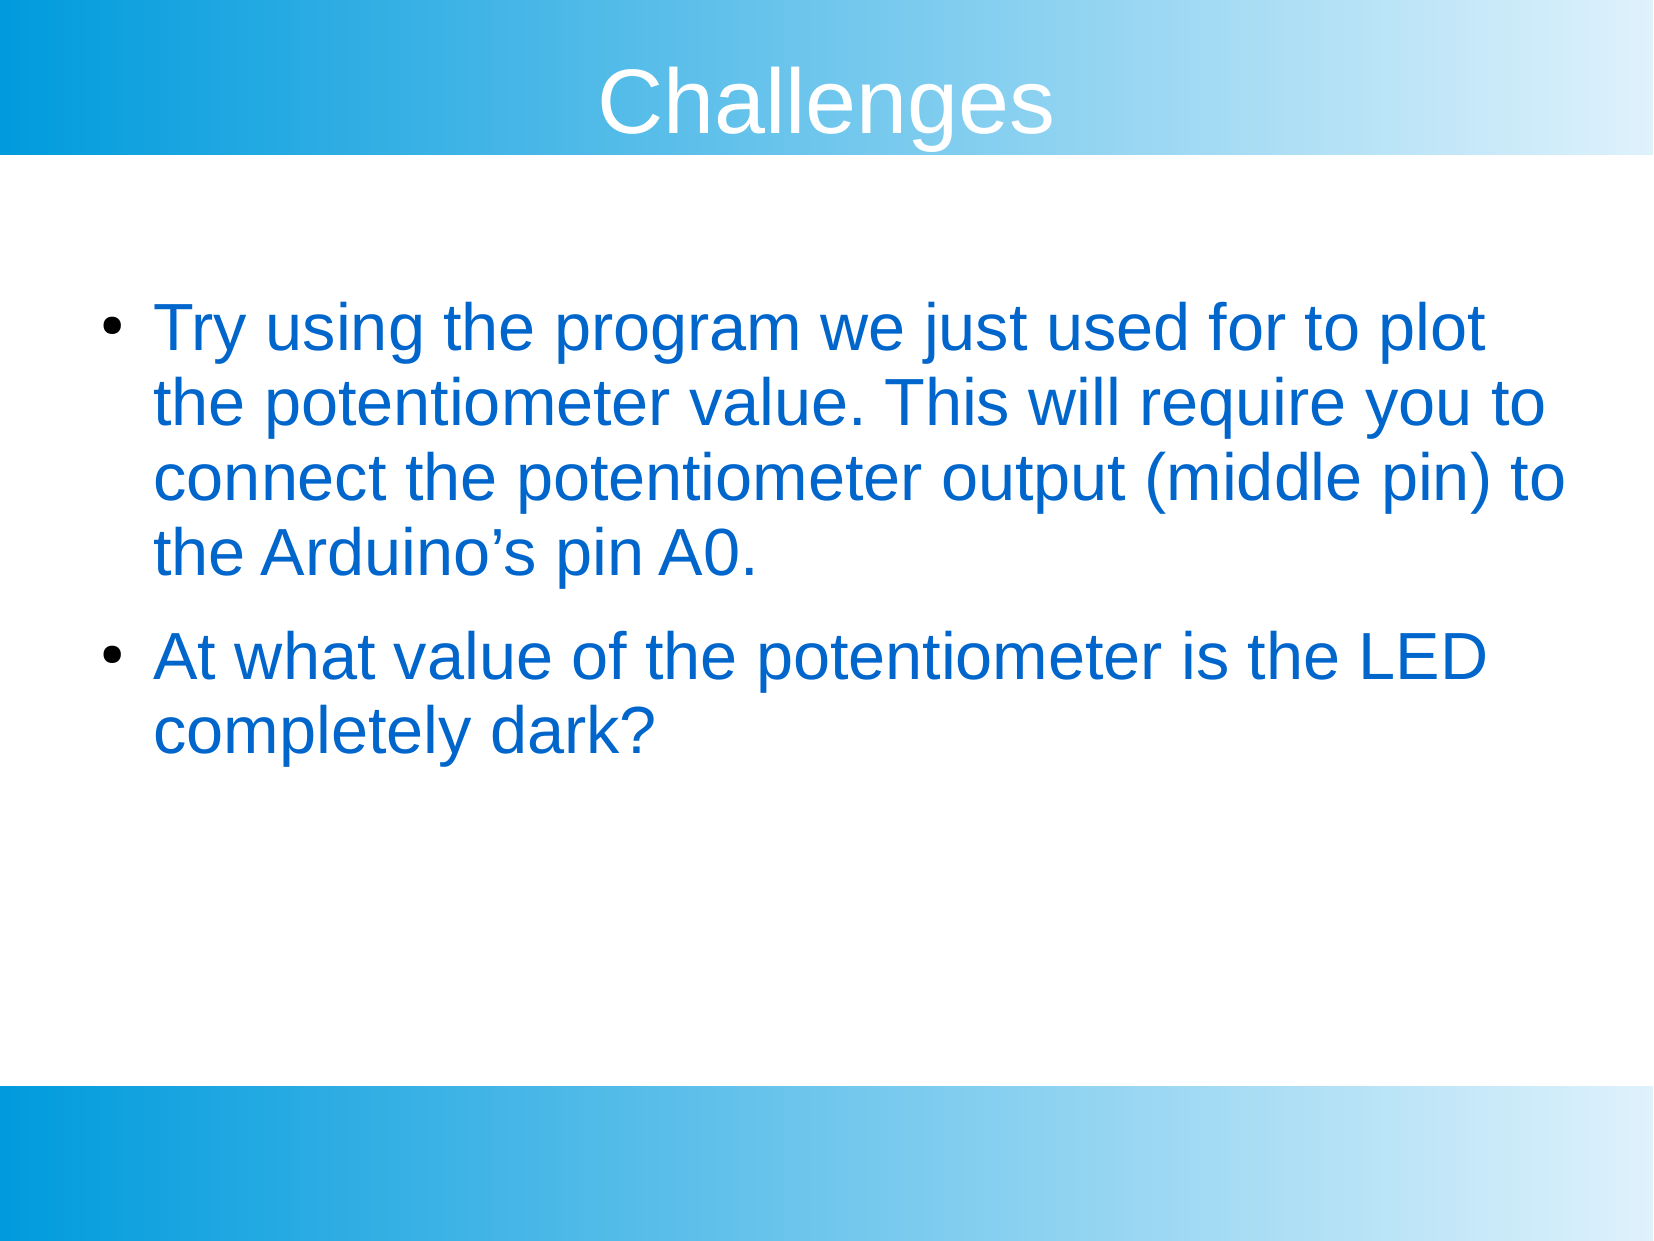

# Challenges
Try using the program we just used for to plot the potentiometer value. This will require you to connect the potentiometer output (middle pin) to the Arduino’s pin A0.
At what value of the potentiometer is the LED completely dark?